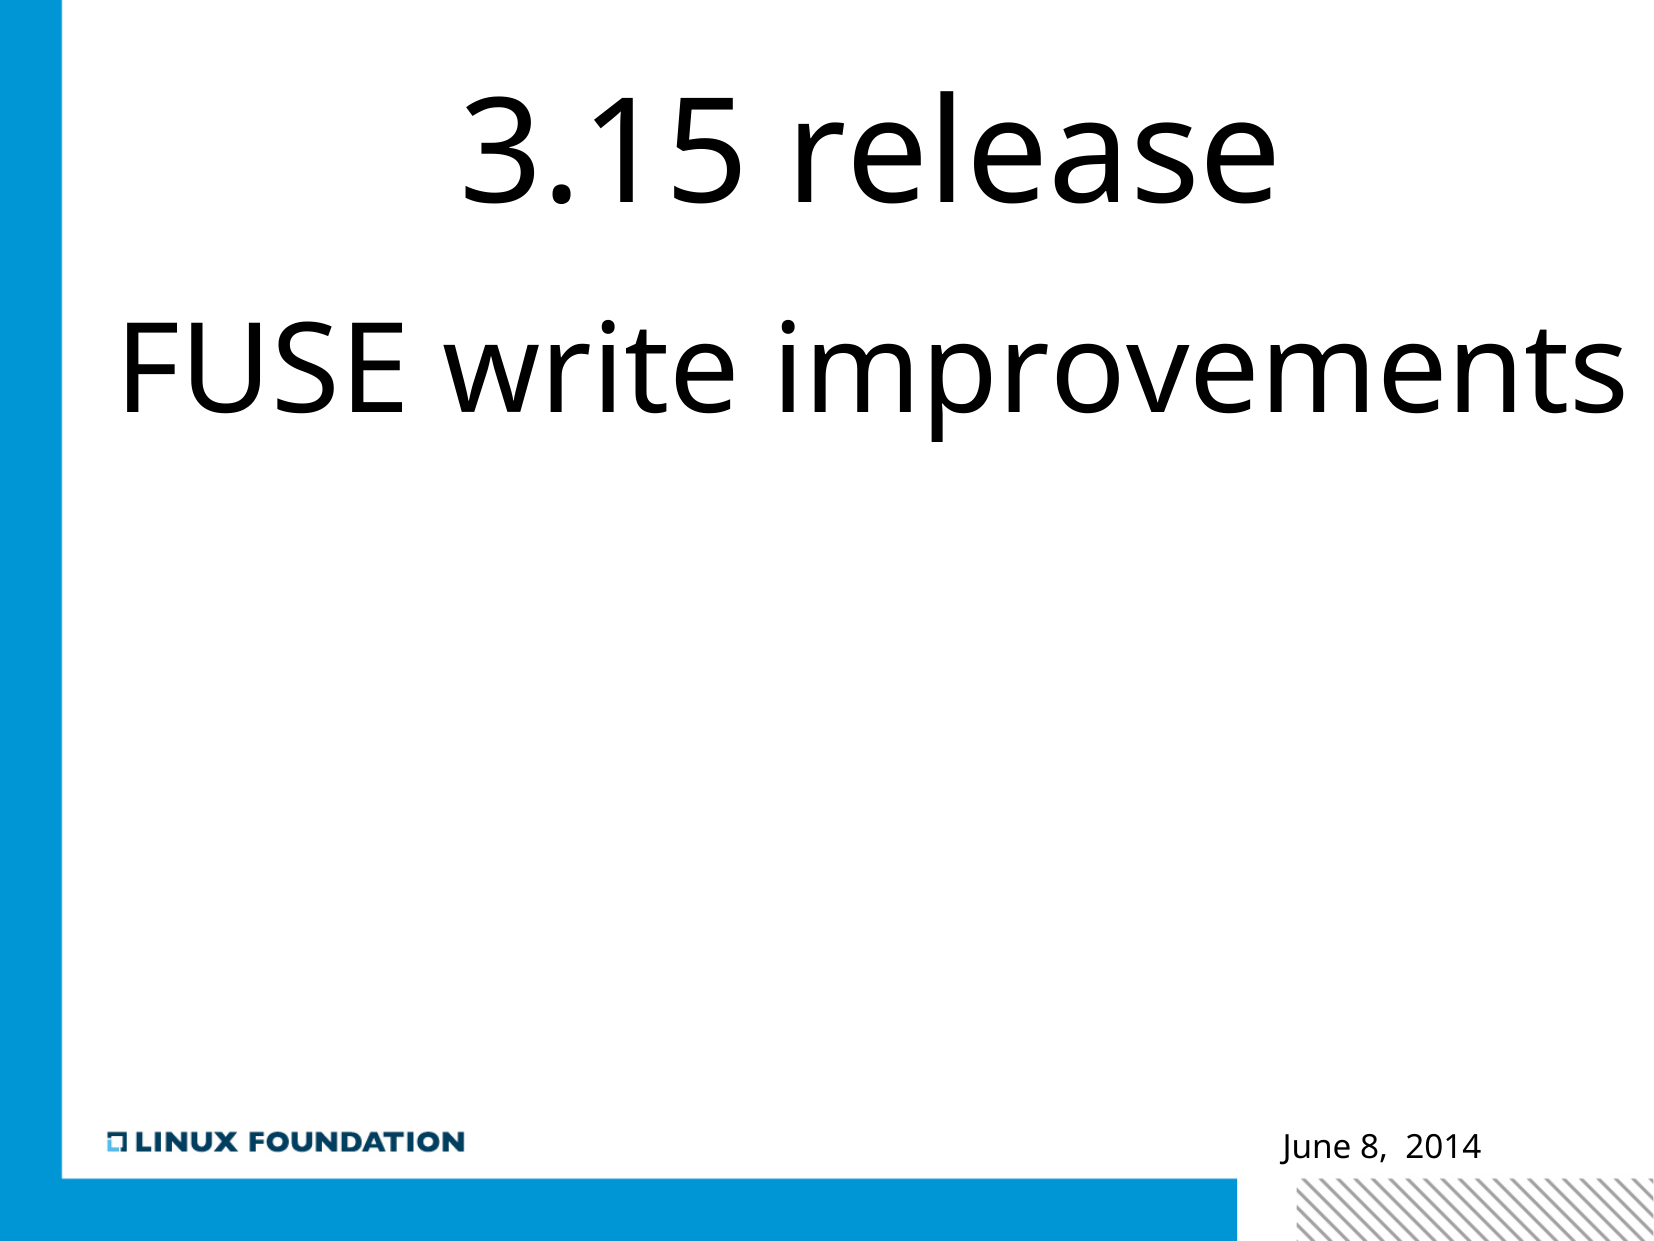

3.15 release
FUSE write improvements
June 8, 2014